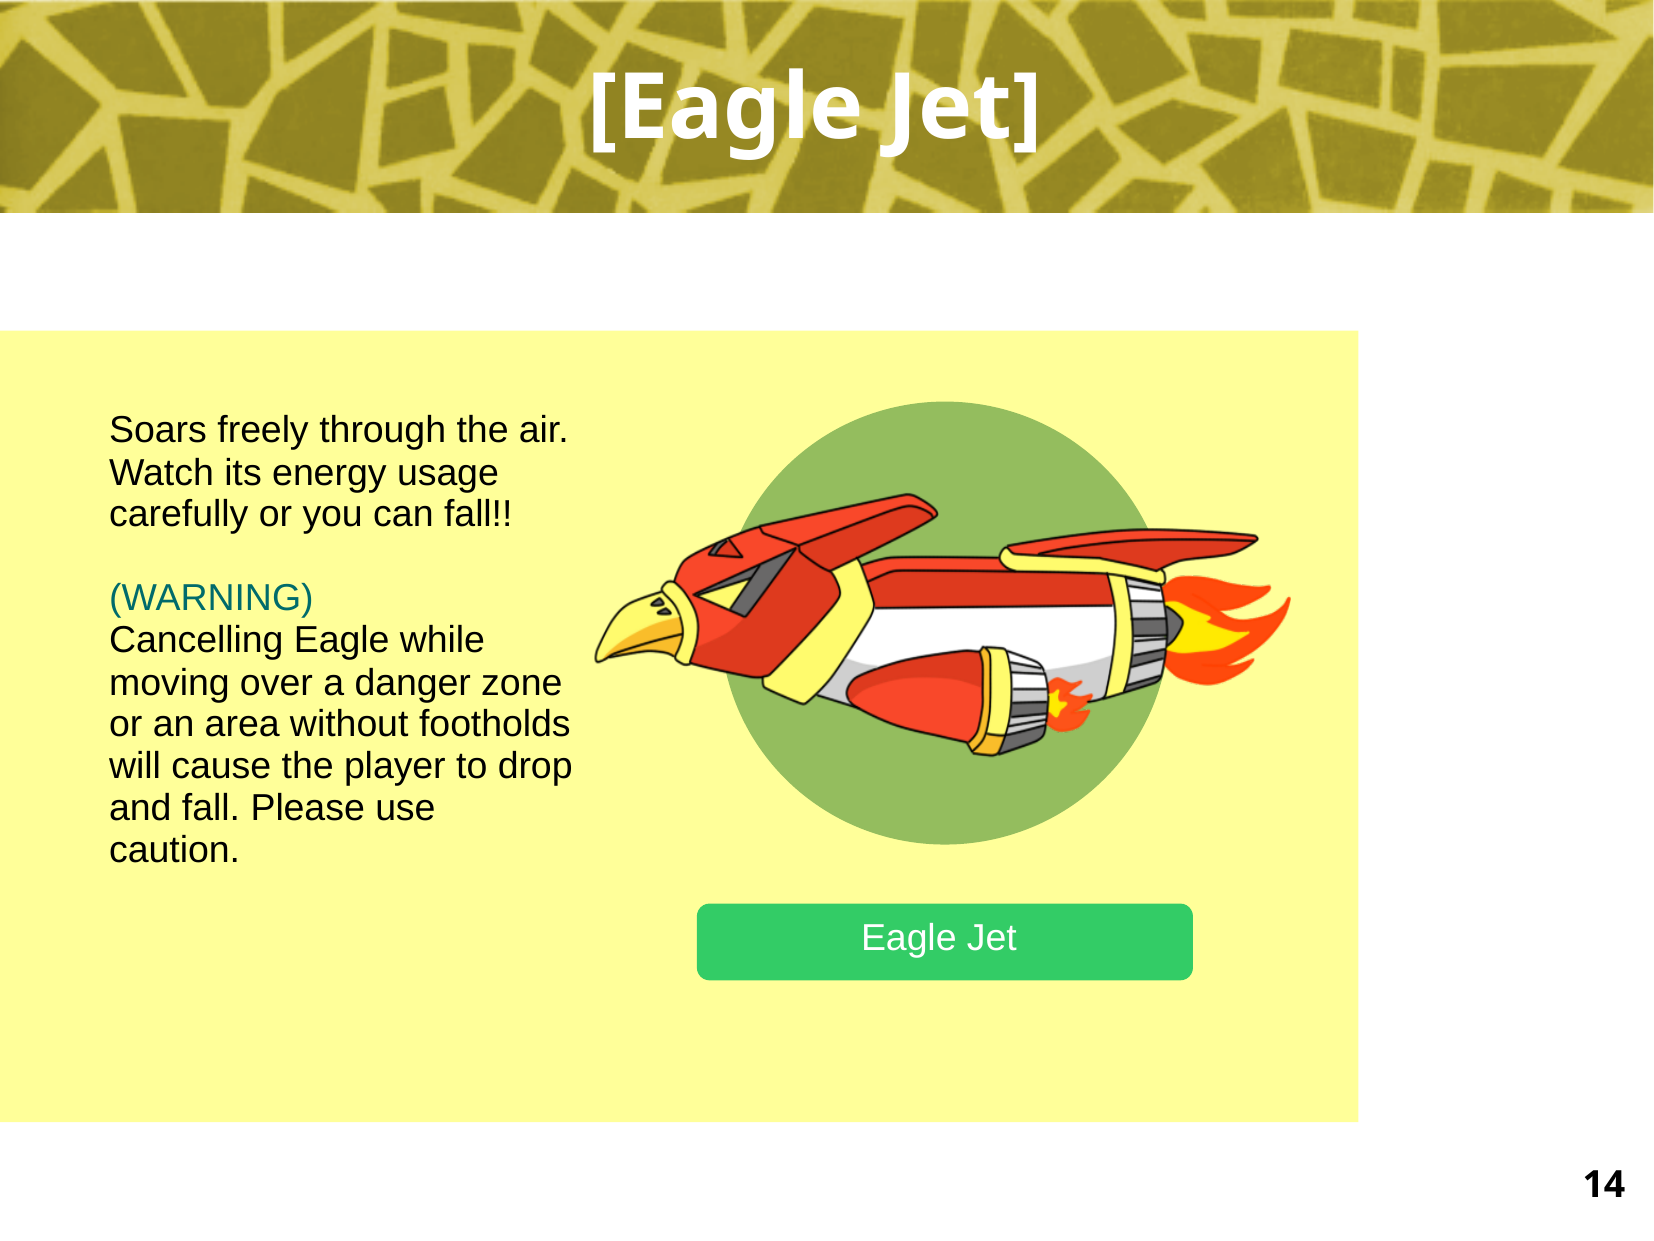

# [Eagle Jet]
Soars freely through the air.
Watch its energy usage carefully or you can fall!!
(WARNING)
Cancelling Eagle while moving over a danger zone or an area without footholds will cause the player to drop and fall. Please use caution.
Eagle Jet
14